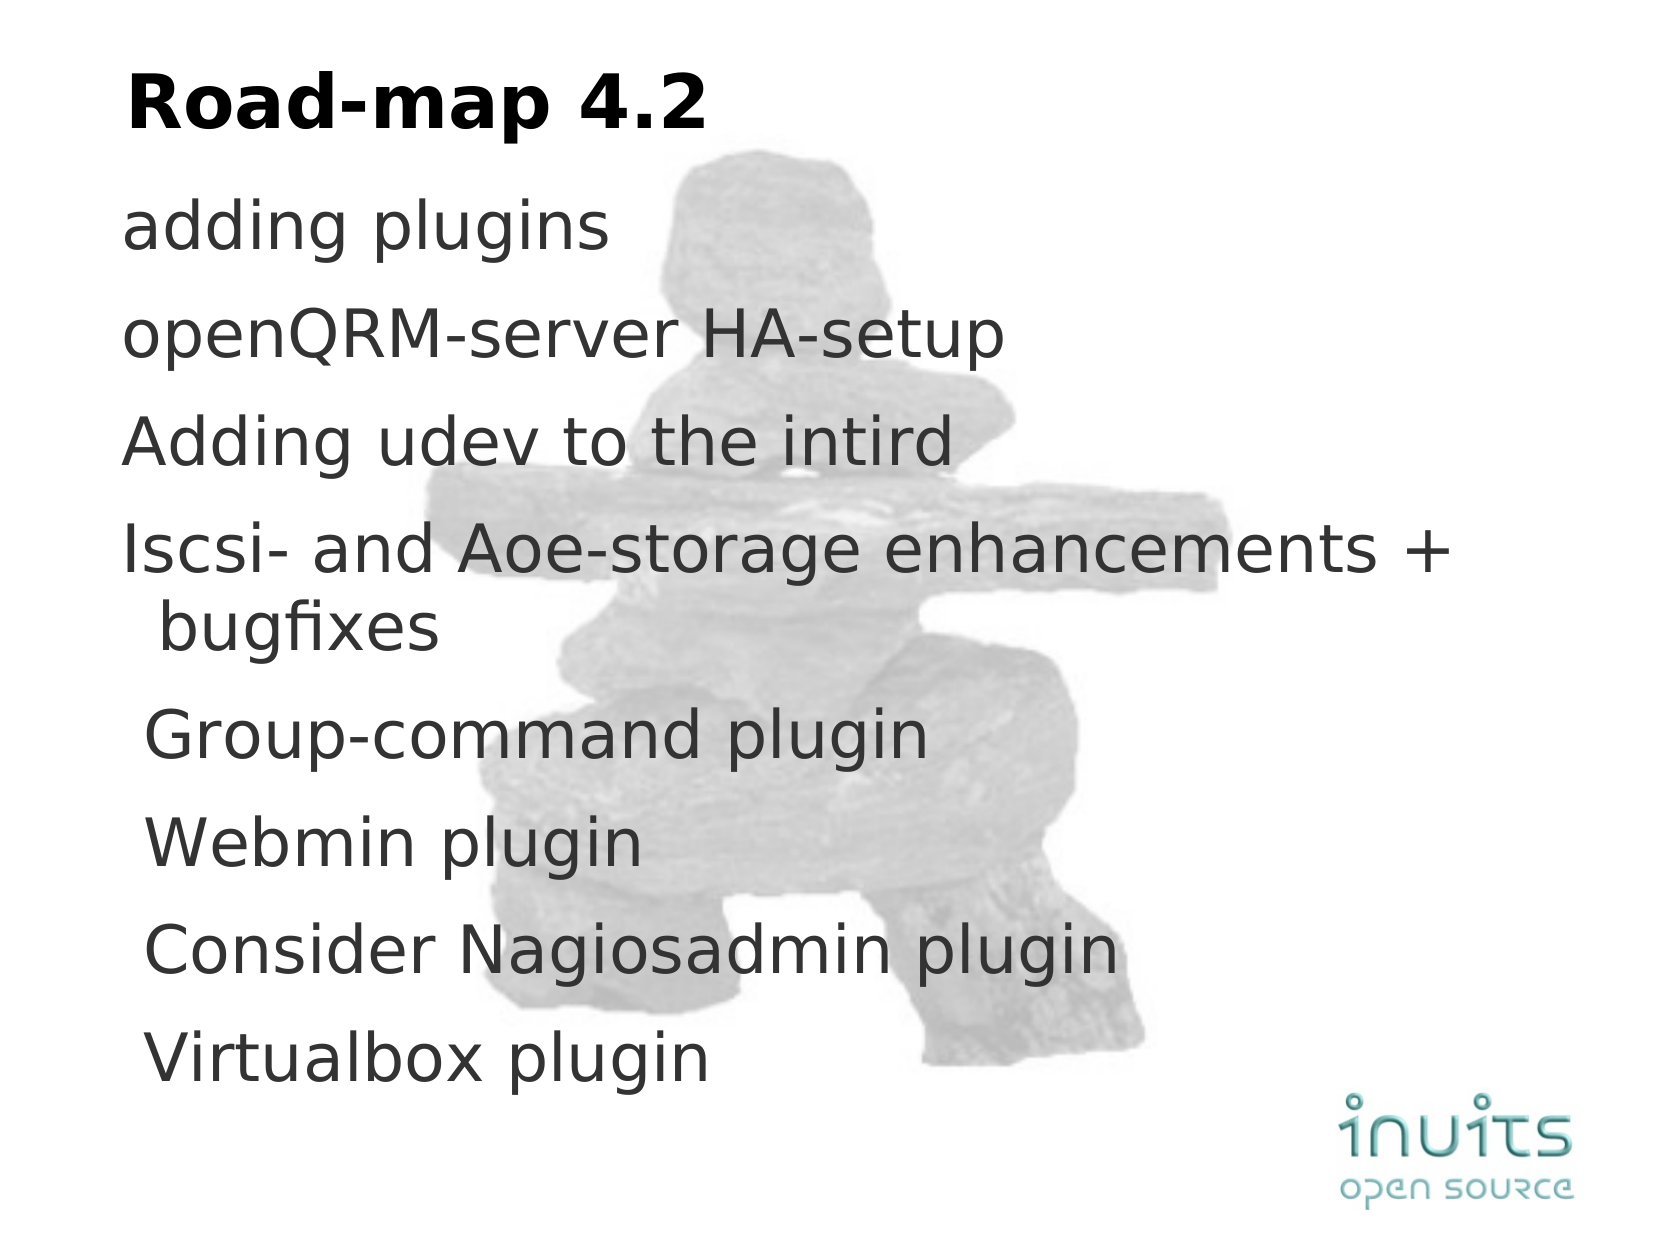

# Road-map 4.2
adding plugins
openQRM-server HA-setup
Adding udev to the intird
Iscsi- and Aoe-storage enhancements + bugfixes
 Group-command plugin
 Webmin plugin
 Consider Nagiosadmin plugin
 Virtualbox plugin